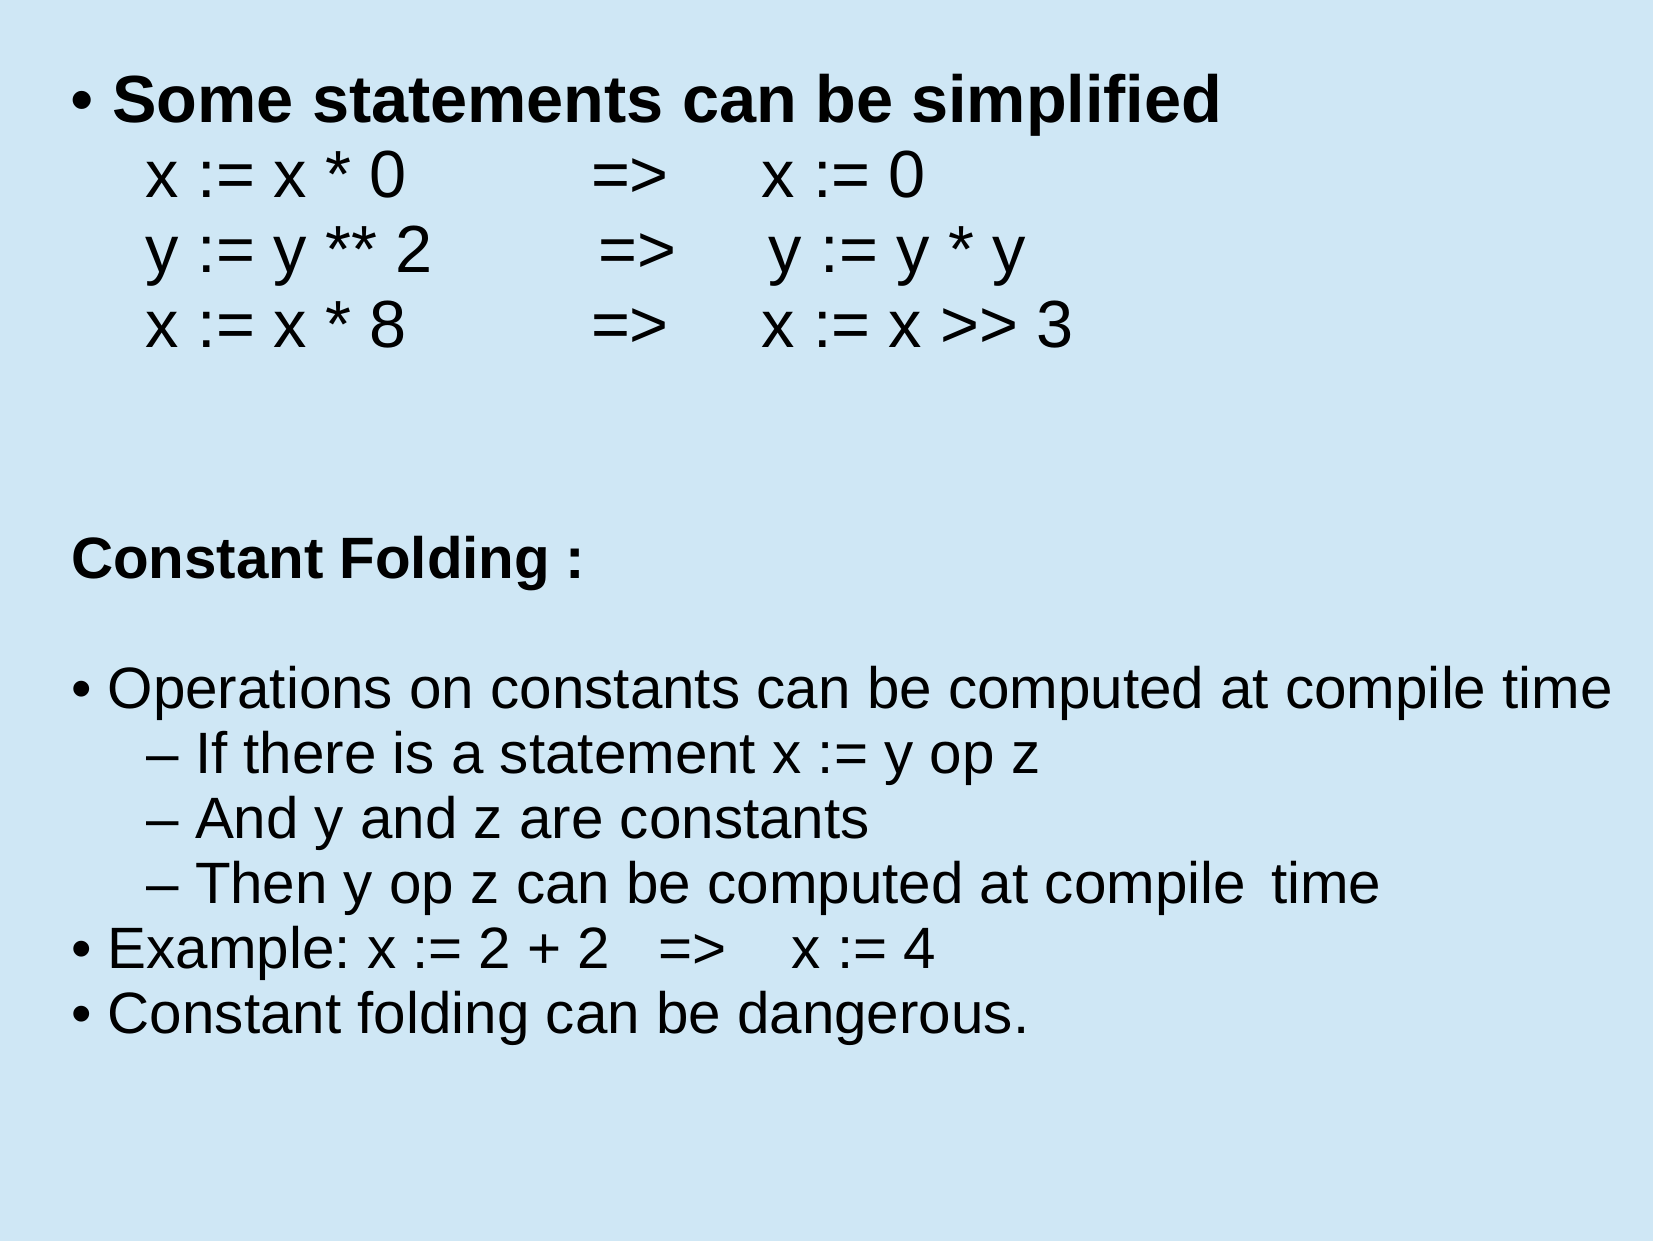

• Some statements can be simplified
	x := x * 0 => x := 0
	y := y ** 2 => y := y * y
	x := x * 8 => x := x >> 3
Constant Folding :
• Operations on constants can be computed at compile time
	– If there is a statement x := y op z
	– And y and z are constants
	– Then y op z can be computed at compile 	time
• Example: x := 2 + 2 => x := 4
• Constant folding can be dangerous.